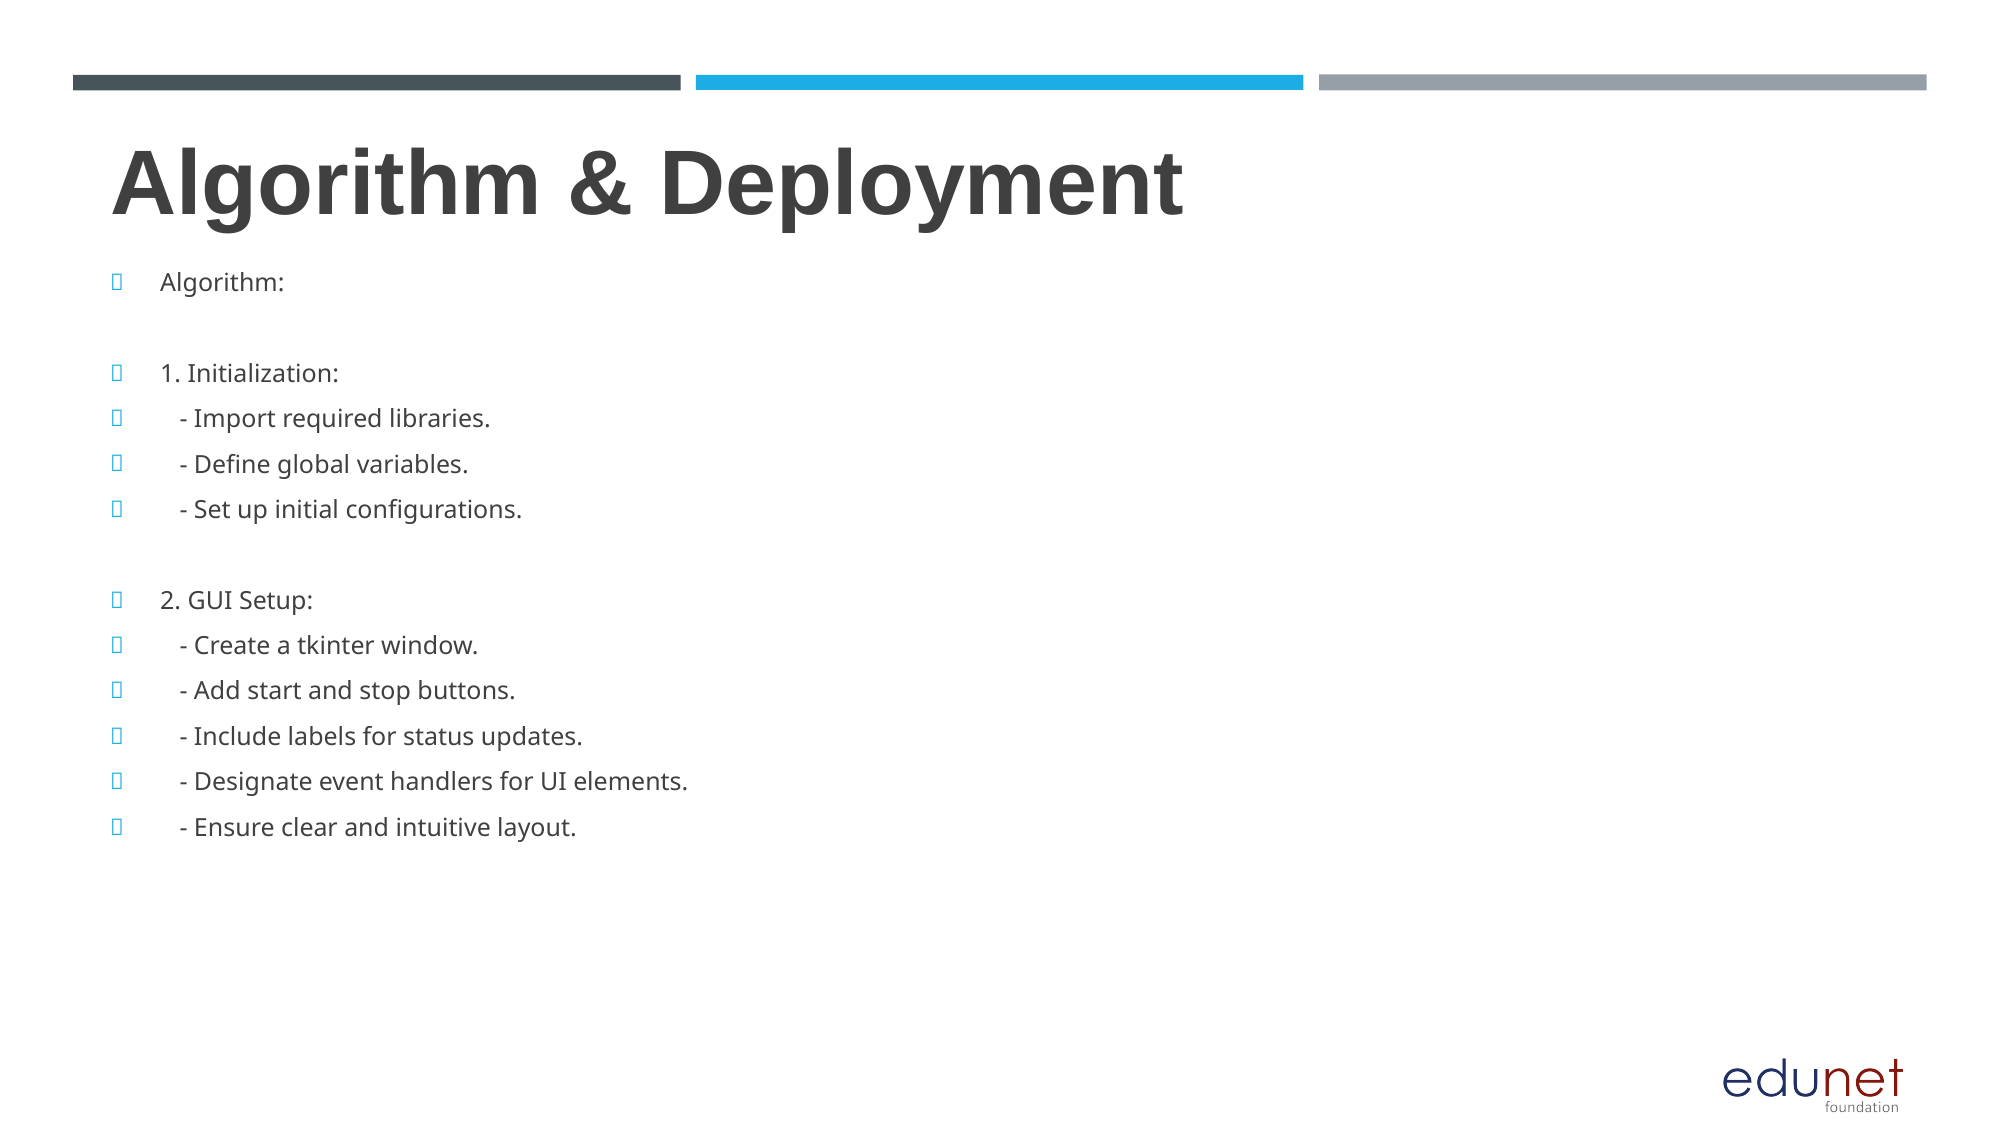

# Algorithm & Deployment
Algorithm:
1. Initialization:
 - Import required libraries.
 - Define global variables.
 - Set up initial configurations.
2. GUI Setup:
 - Create a tkinter window.
 - Add start and stop buttons.
 - Include labels for status updates.
 - Designate event handlers for UI elements.
 - Ensure clear and intuitive layout.